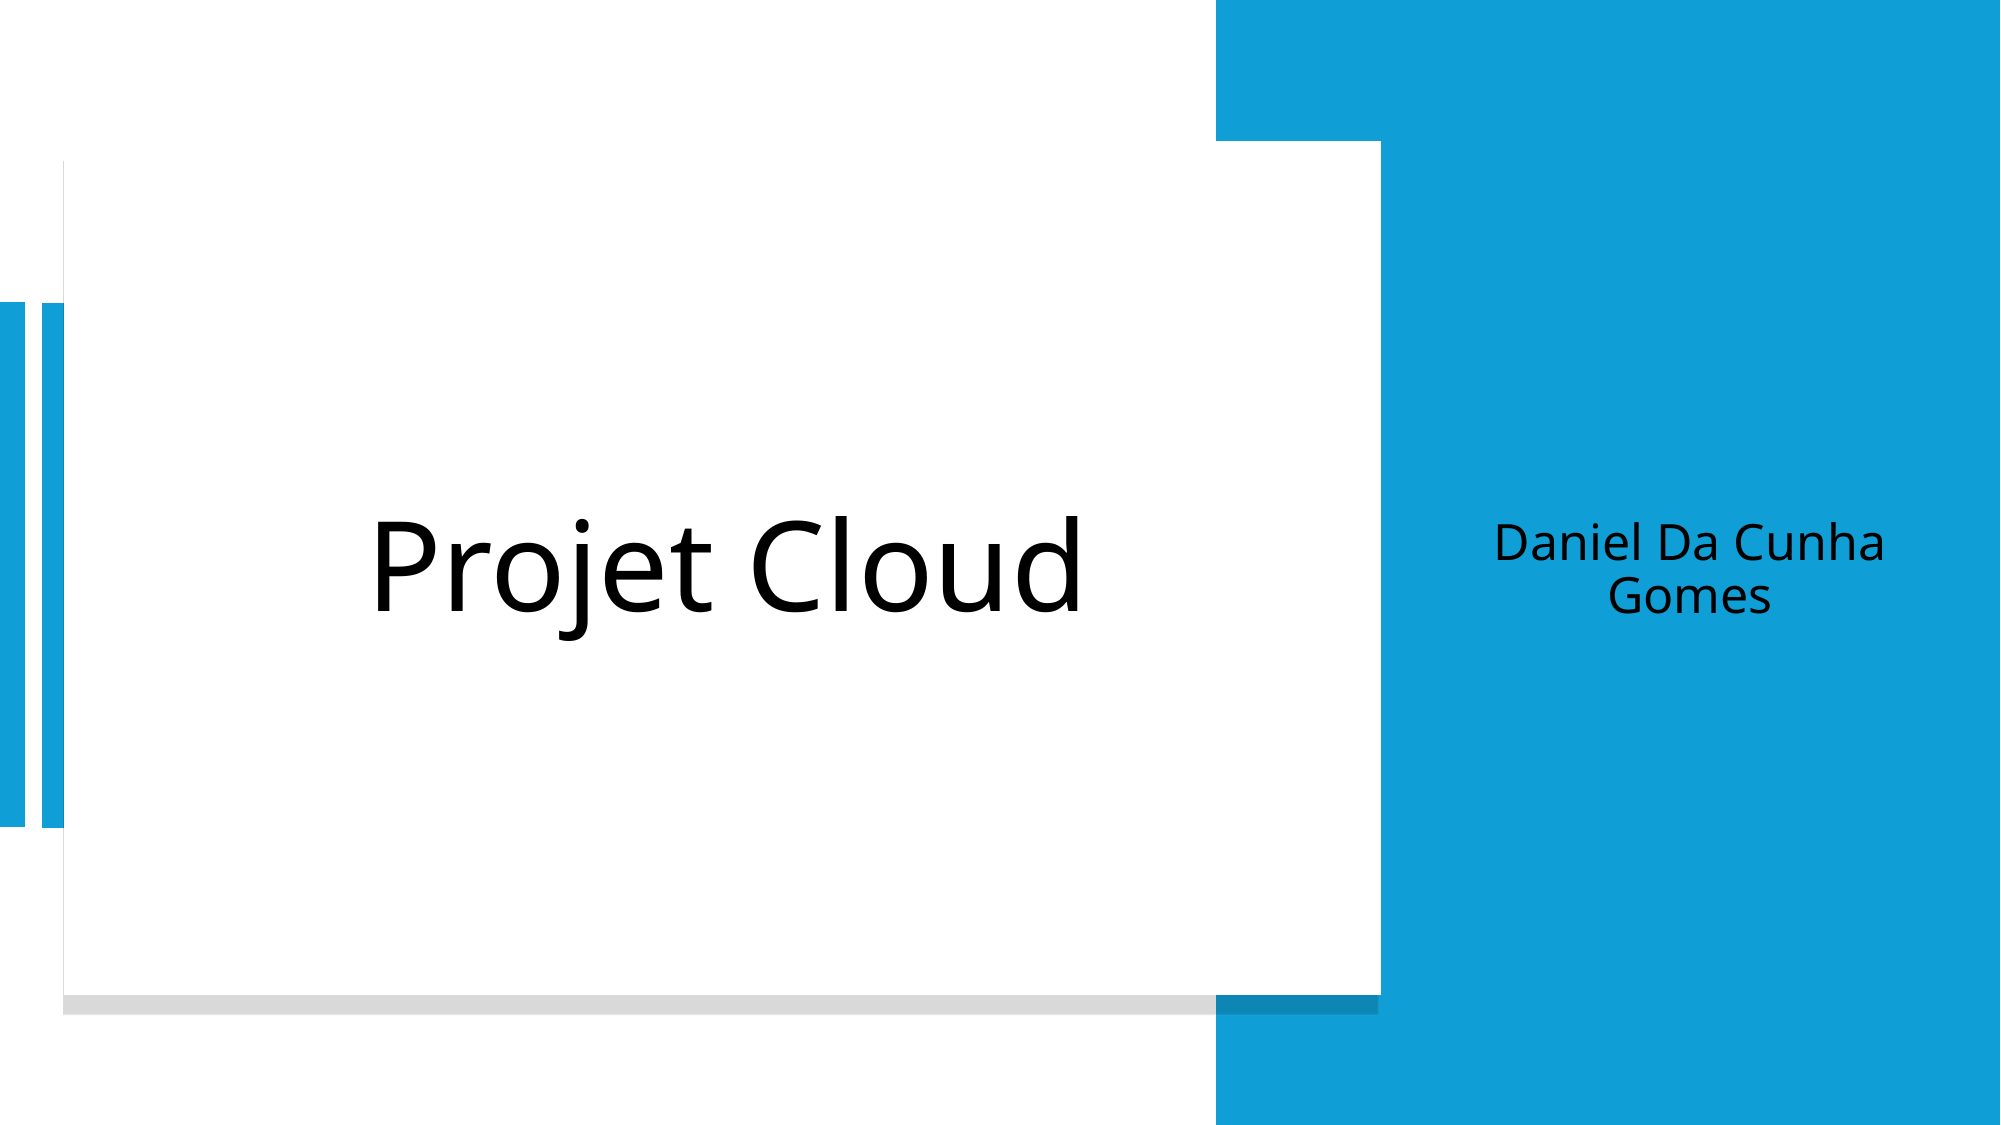

# Projet Cloud
Daniel Da Cunha Gomes